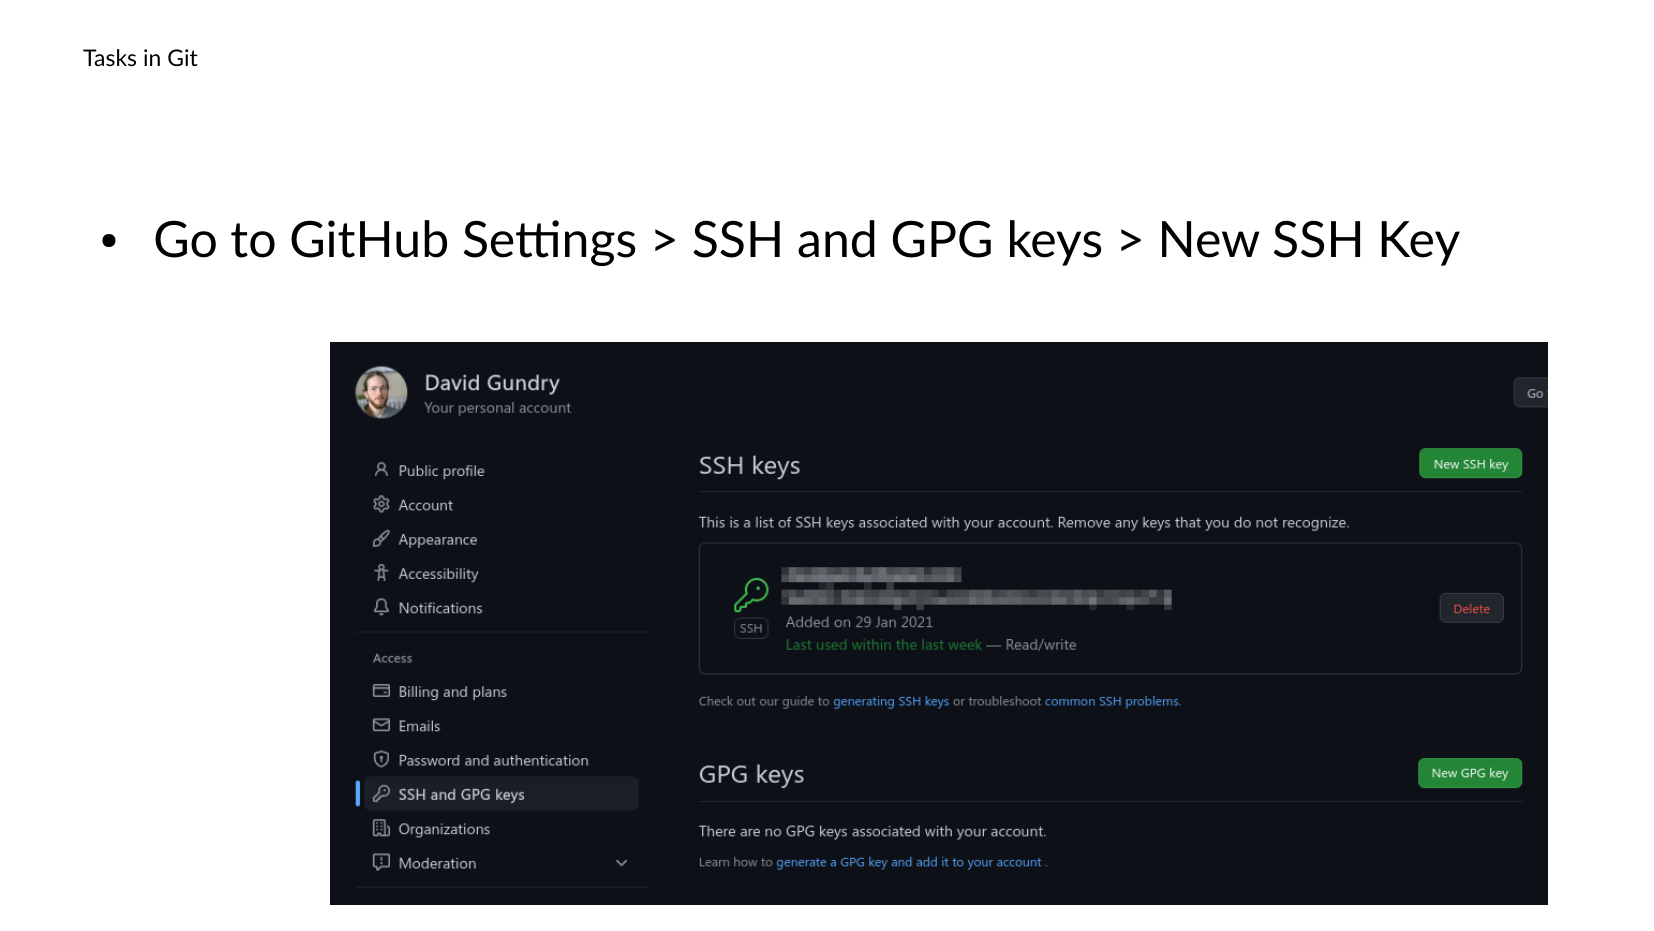

# Tasks in Git
Go to GitHub Settings > SSH and GPG keys > New SSH Key